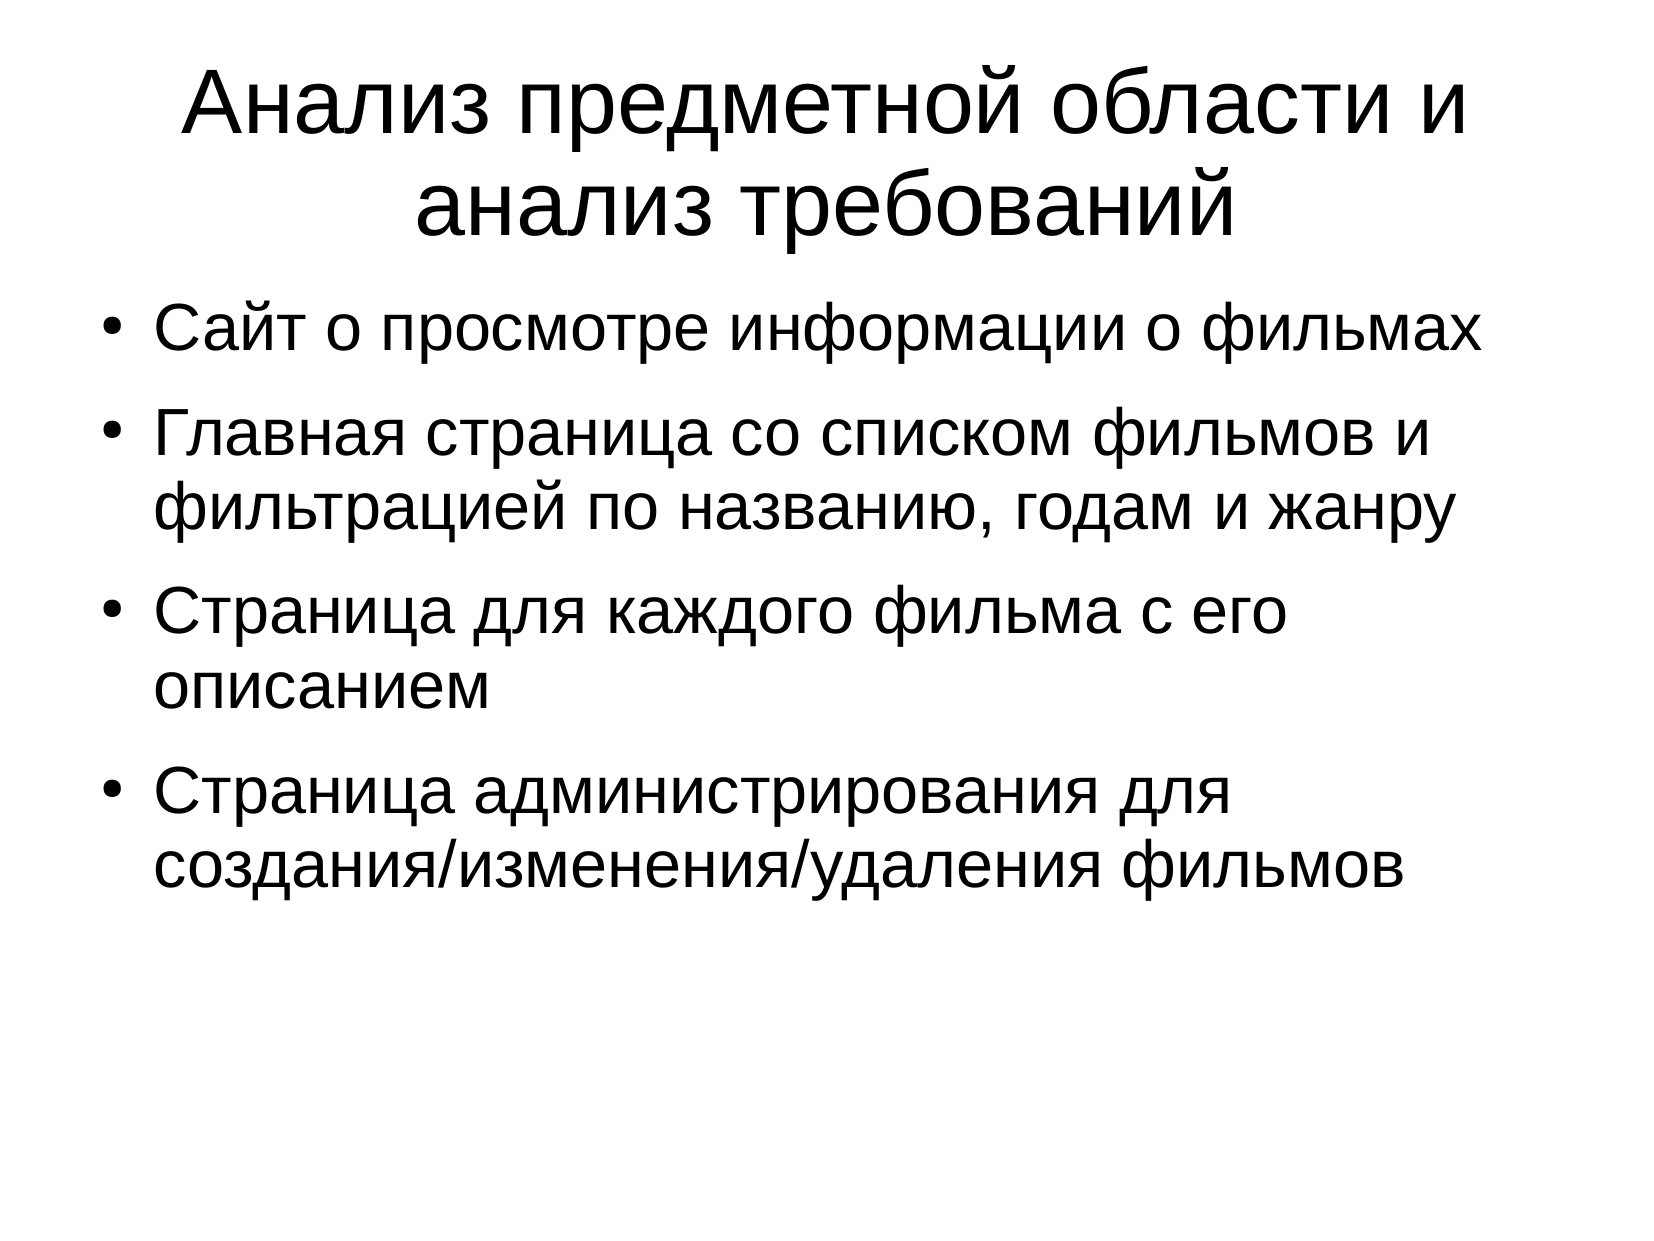

# Анализ предметной области и анализ требований
Сайт о просмотре информации о фильмах
Главная страница со списком фильмов и фильтрацией по названию, годам и жанру
Страница для каждого фильма с его описанием
Страница администрирования для создания/изменения/удаления фильмов